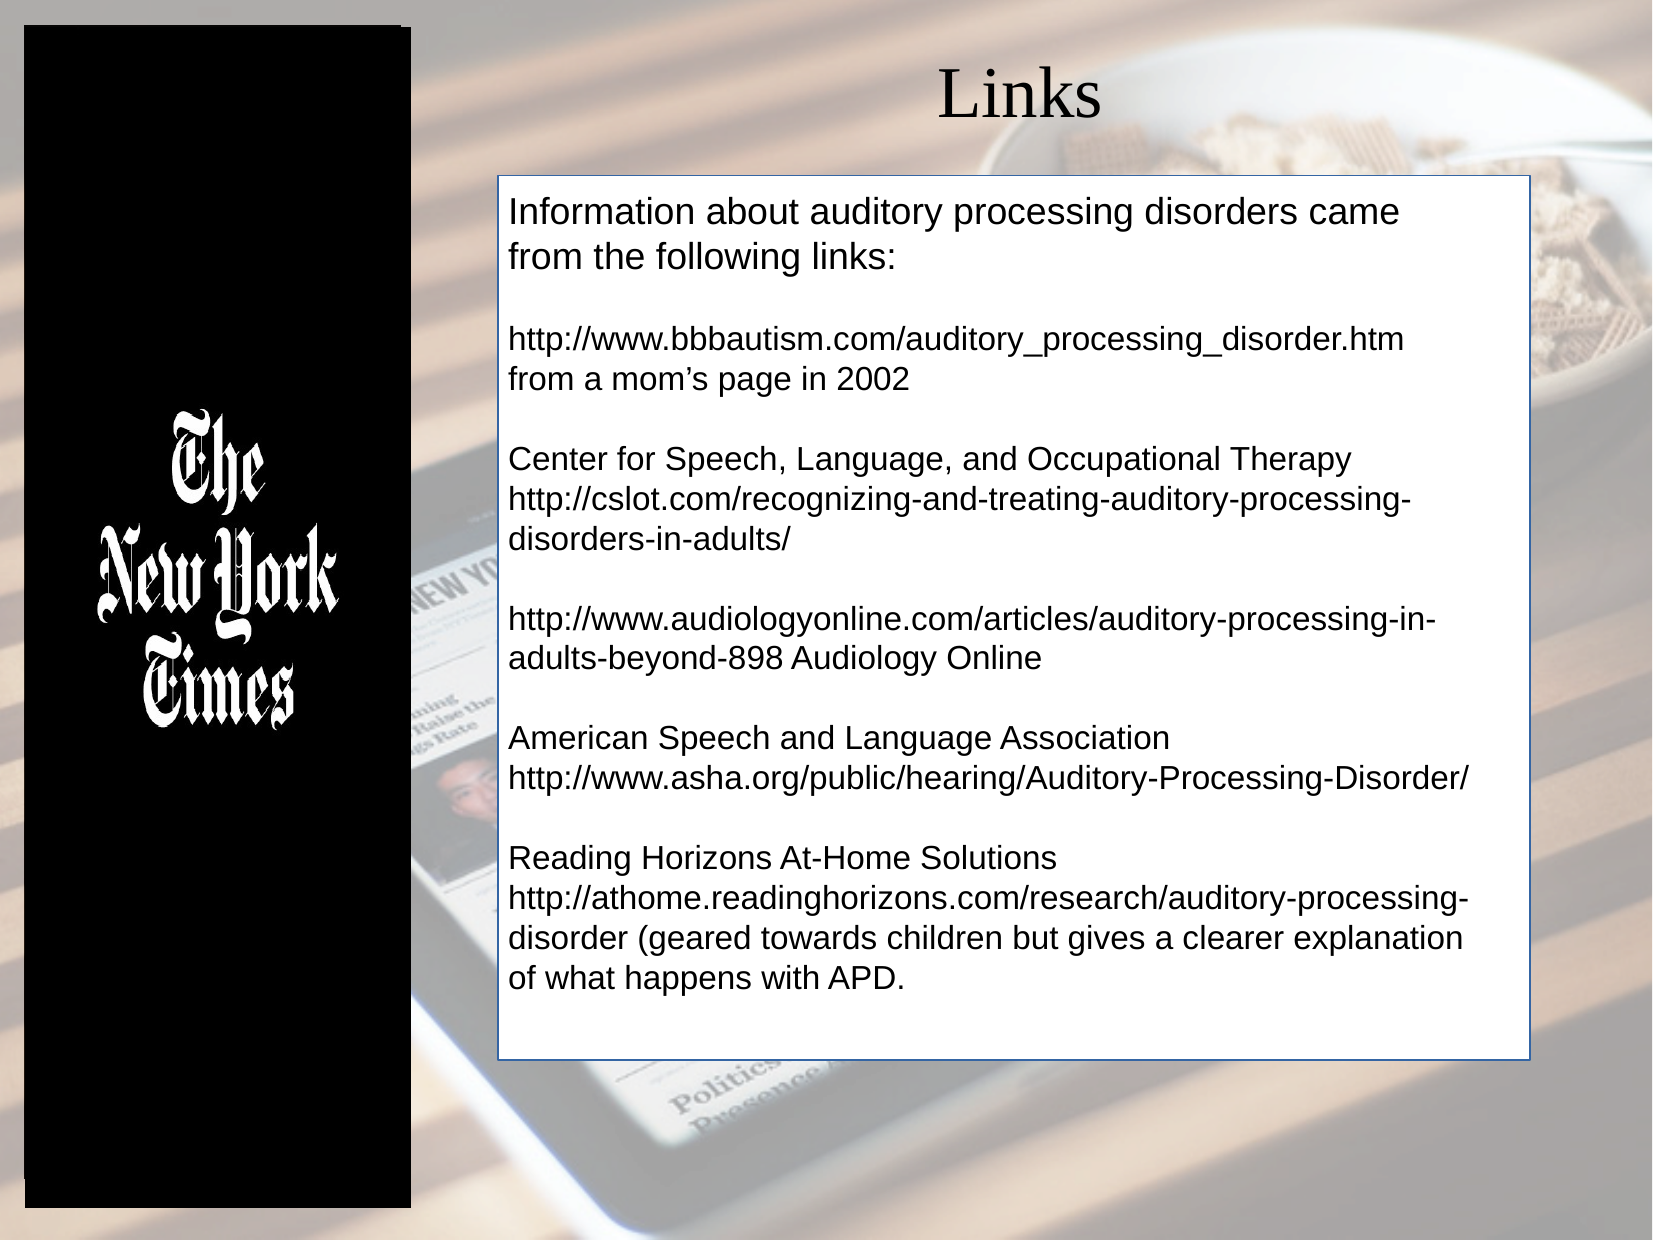

Links
Information about auditory processing disorders came from the following links:
http://www.bbbautism.com/auditory_processing_disorder.htm from a mom’s page in 2002
Center for Speech, Language, and Occupational Therapy
http://cslot.com/recognizing-and-treating-auditory-processing-disorders-in-adults/
http://www.audiologyonline.com/articles/auditory-processing-in-adults-beyond-898 Audiology Online
American Speech and Language Association
http://www.asha.org/public/hearing/Auditory-Processing-Disorder/
Reading Horizons At-Home Solutions
http://athome.readinghorizons.com/research/auditory-processing-disorder (geared towards children but gives a clearer explanation of what happens with APD.